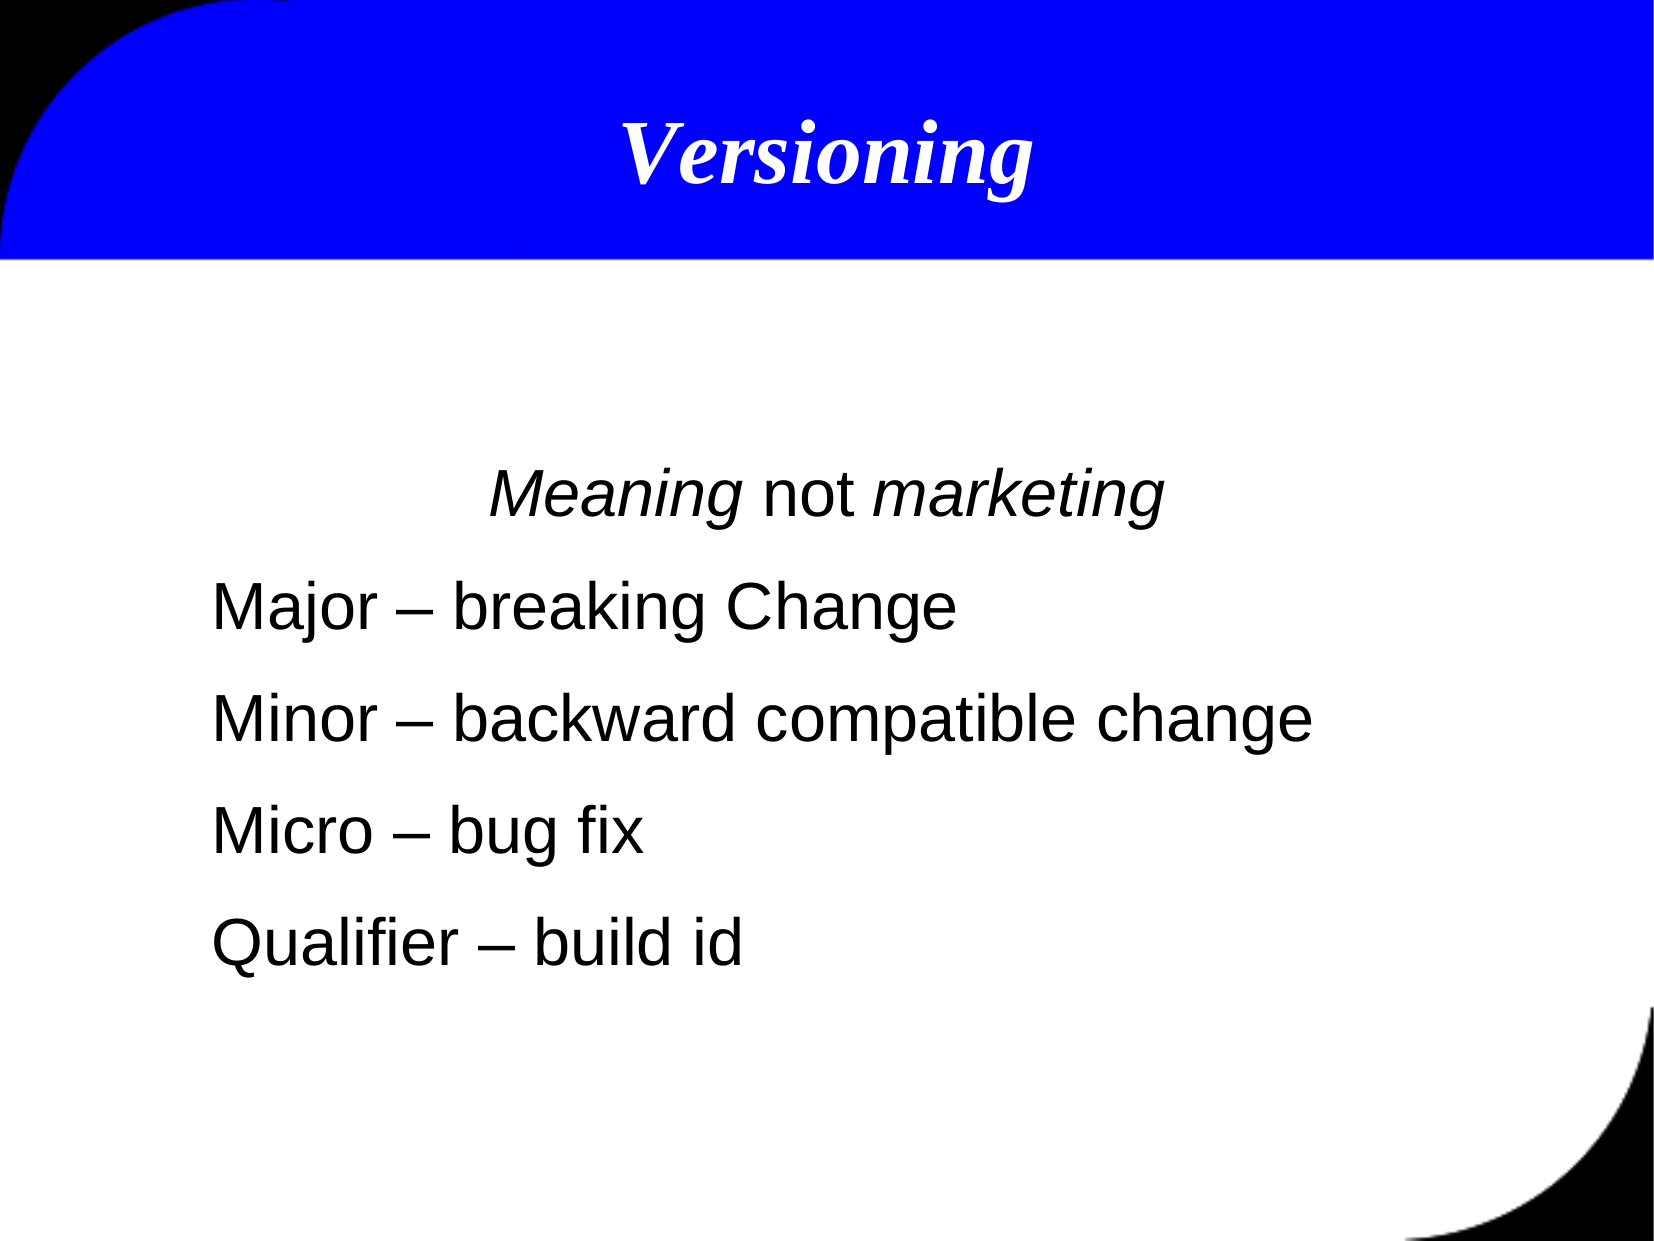

# Versioning
Meaning not marketing
Major – breaking Change
Minor – backward compatible change
Micro – bug fix
Qualifier – build id